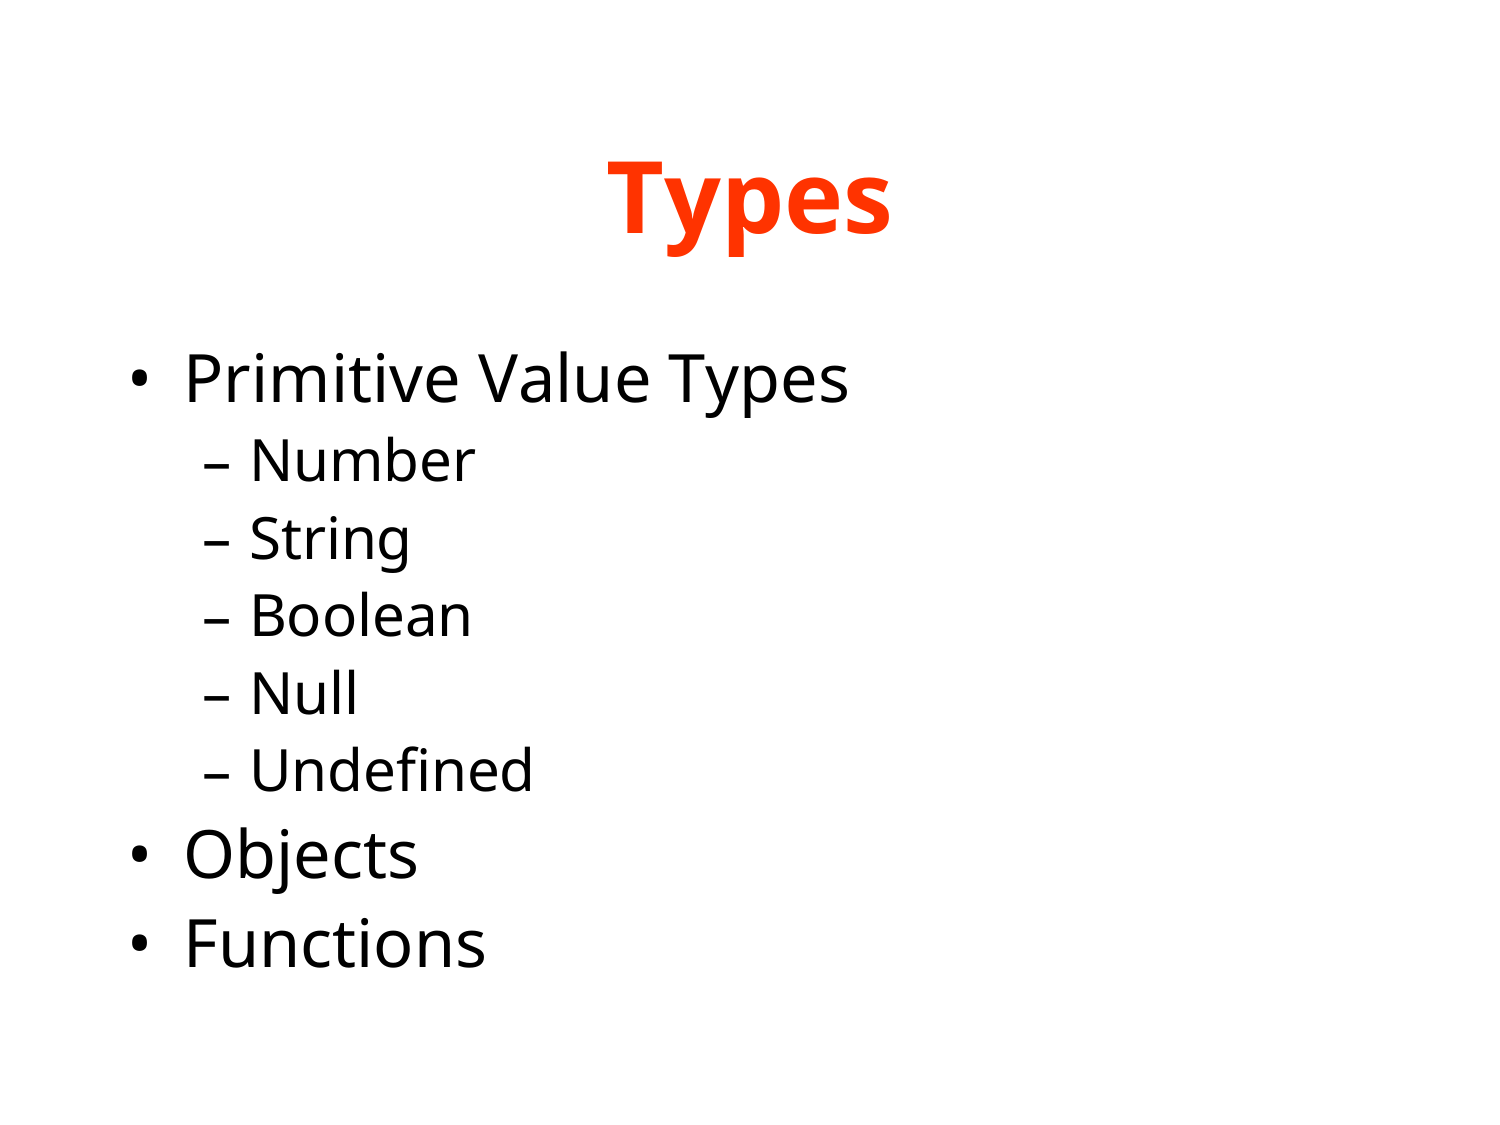

# Types
Primitive Value Types
Number
String
Boolean
Null
Undefined
Objects
Functions